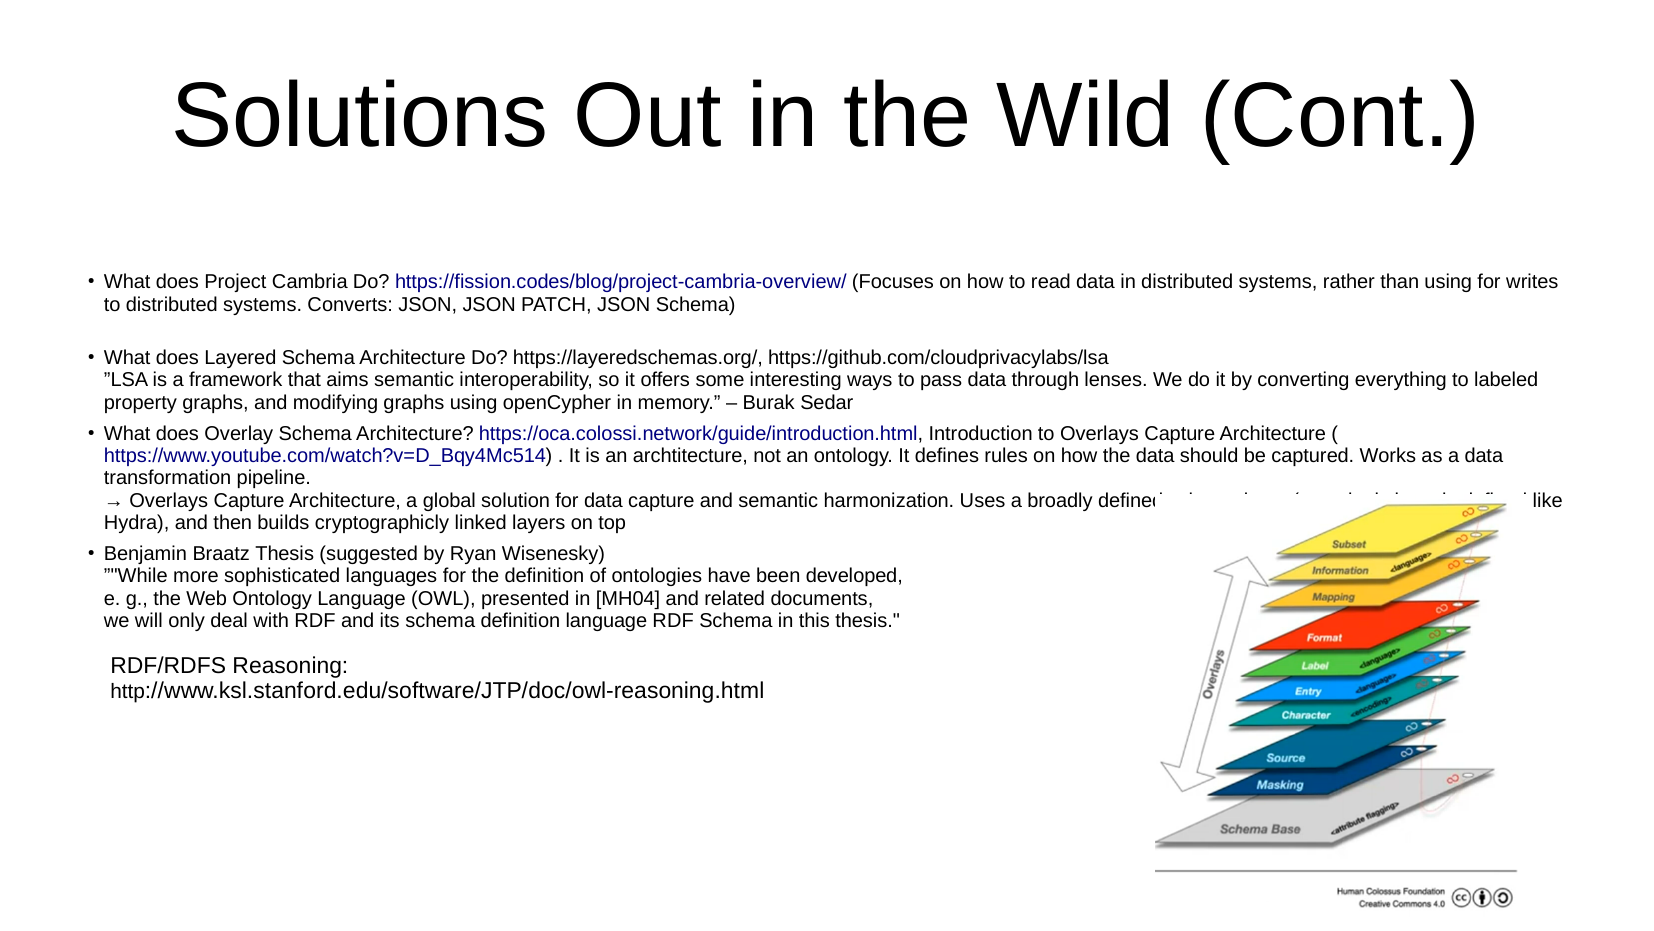

# Solutions Out in the Wild (Cont.)
What does Project Cambria Do? https://fission.codes/blog/project-cambria-overview/ (Focuses on how to read data in distributed systems, rather than using for writes to distributed systems. Converts: JSON, JSON PATCH, JSON Schema)
What does Layered Schema Architecture Do? https://layeredschemas.org/, https://github.com/cloudprivacylabs/lsa
”LSA is a framework that aims semantic interoperability, so it offers some interesting ways to pass data through lenses. We do it by converting everything to labeled property graphs, and modifying graphs using openCypher in memory.” – Burak Sedar
What does Overlay Schema Architecture? https://oca.colossi.network/guide/introduction.html, Introduction to Overlays Capture Architecture (https://www.youtube.com/watch?v=D_Bqy4Mc514) . It is an archtitecture, not an ontology. It defines rules on how the data should be captured. Works as a data transformation pipeline.
→ Overlays Capture Architecture, a global solution for data capture and semantic harmonization. Uses a broadly defined schema base (seemingly loosely defined like Hydra), and then builds cryptographicly linked layers on top
Benjamin Braatz Thesis (suggested by Ryan Wisenesky)
”"While more sophisticated languages for the definition of ontologies have been developed,
e. g., the Web Ontology Language (OWL), presented in [MH04] and related documents,
we will only deal with RDF and its schema definition language RDF Schema in this thesis."
RDF/RDFS Reasoning:
http://www.ksl.stanford.edu/software/JTP/doc/owl-reasoning.html